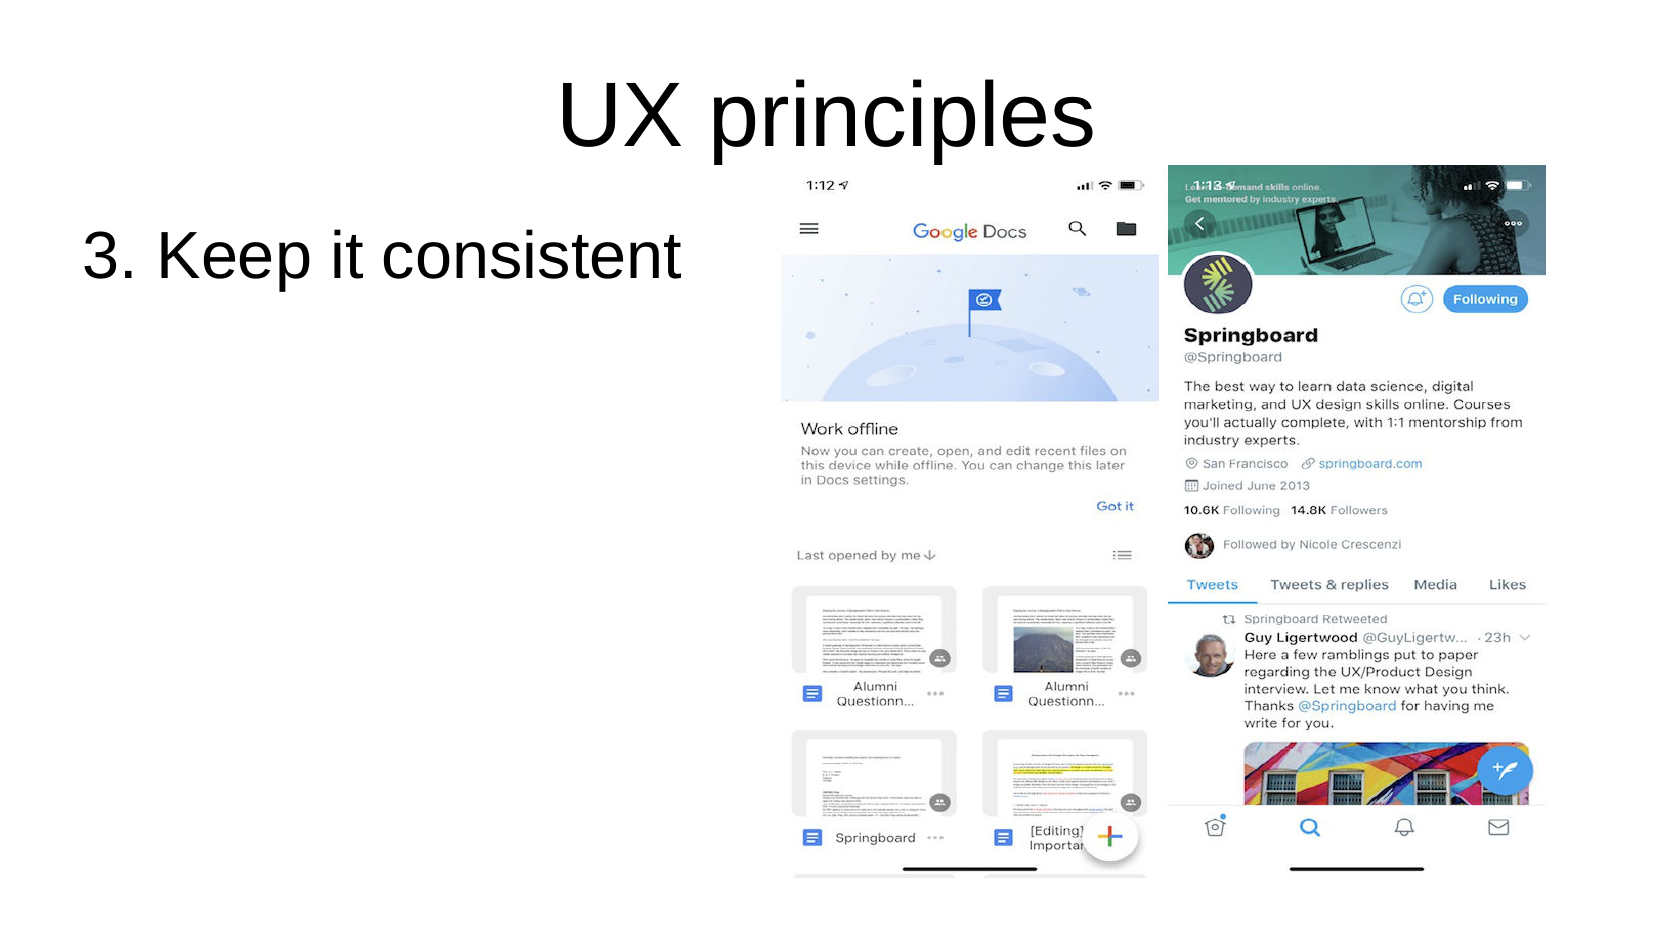

# UX principles
3. Keep it consistent